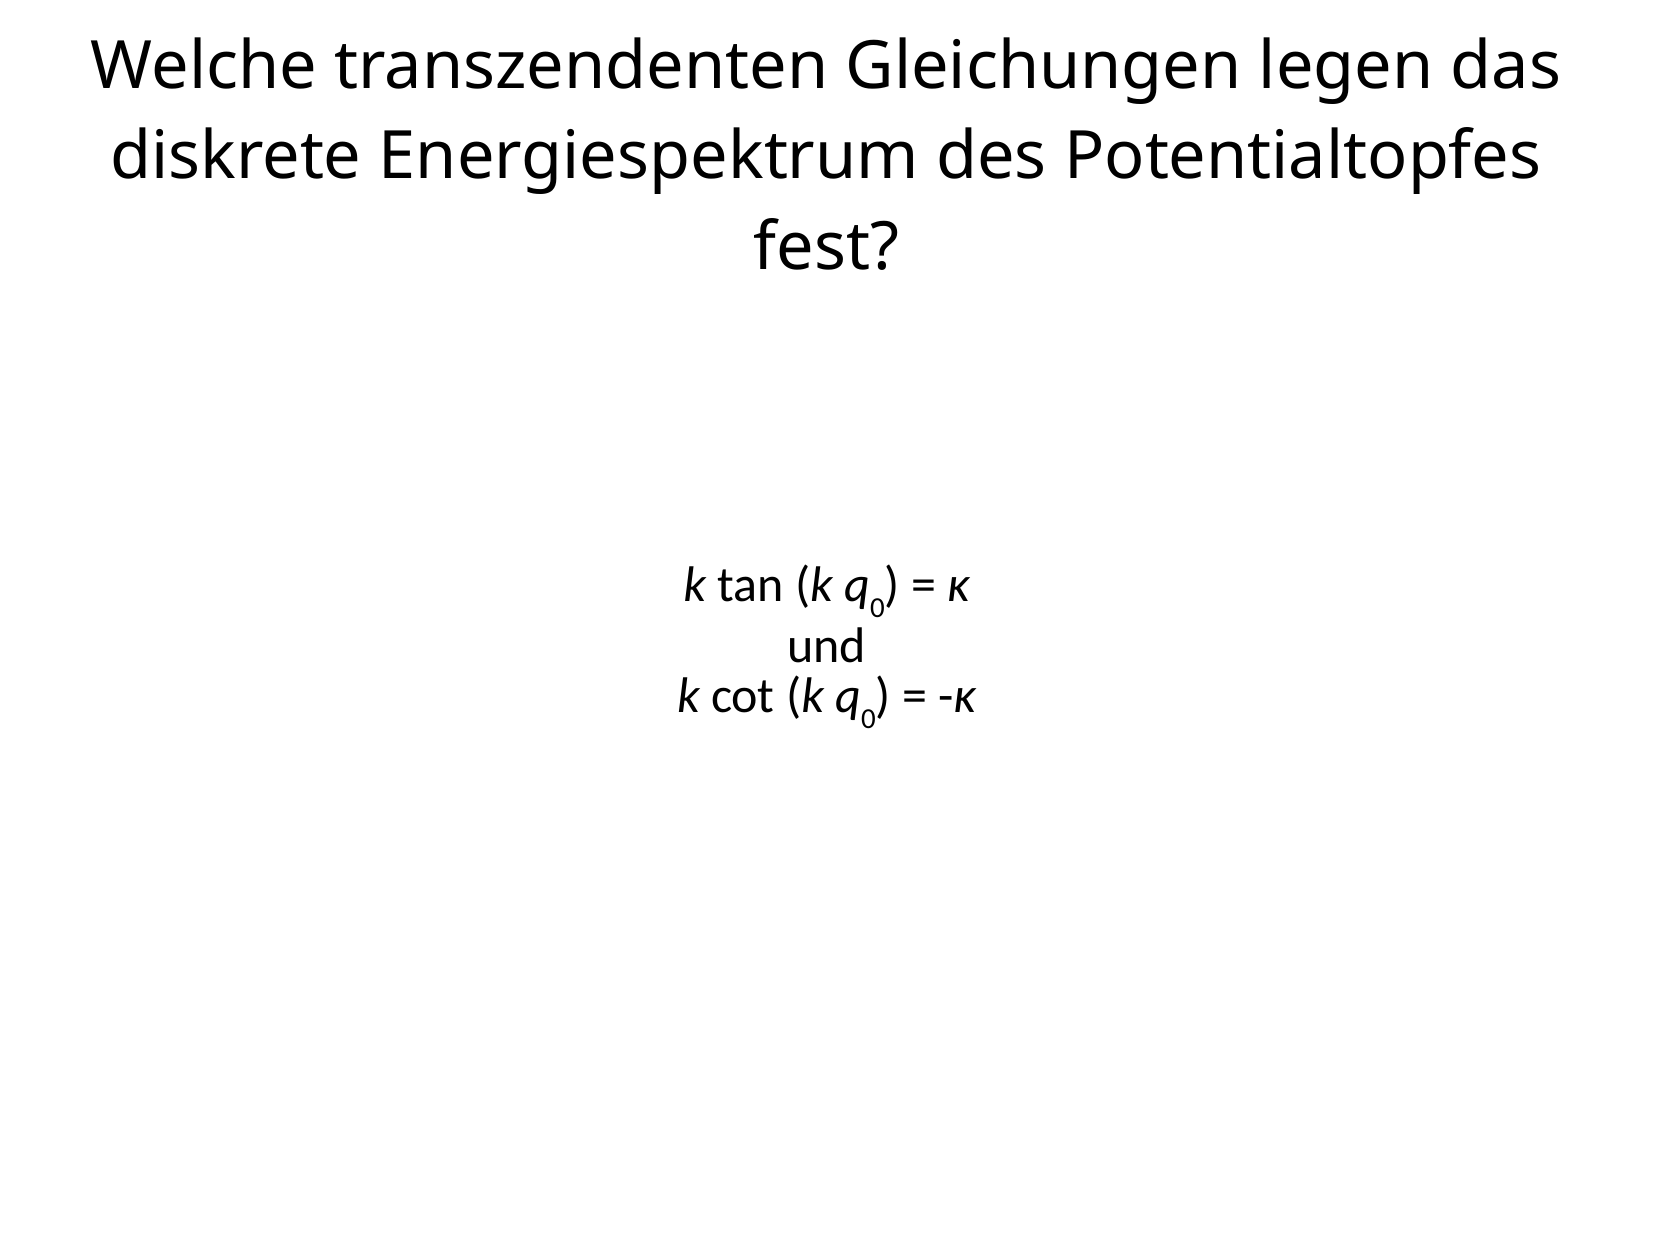

# Welche transzendenten Gleichungen legen das diskrete Energiespektrum des Potentialtopfes fest?
k tan (k q0) = κ
und
k cot (k q0) = -κ